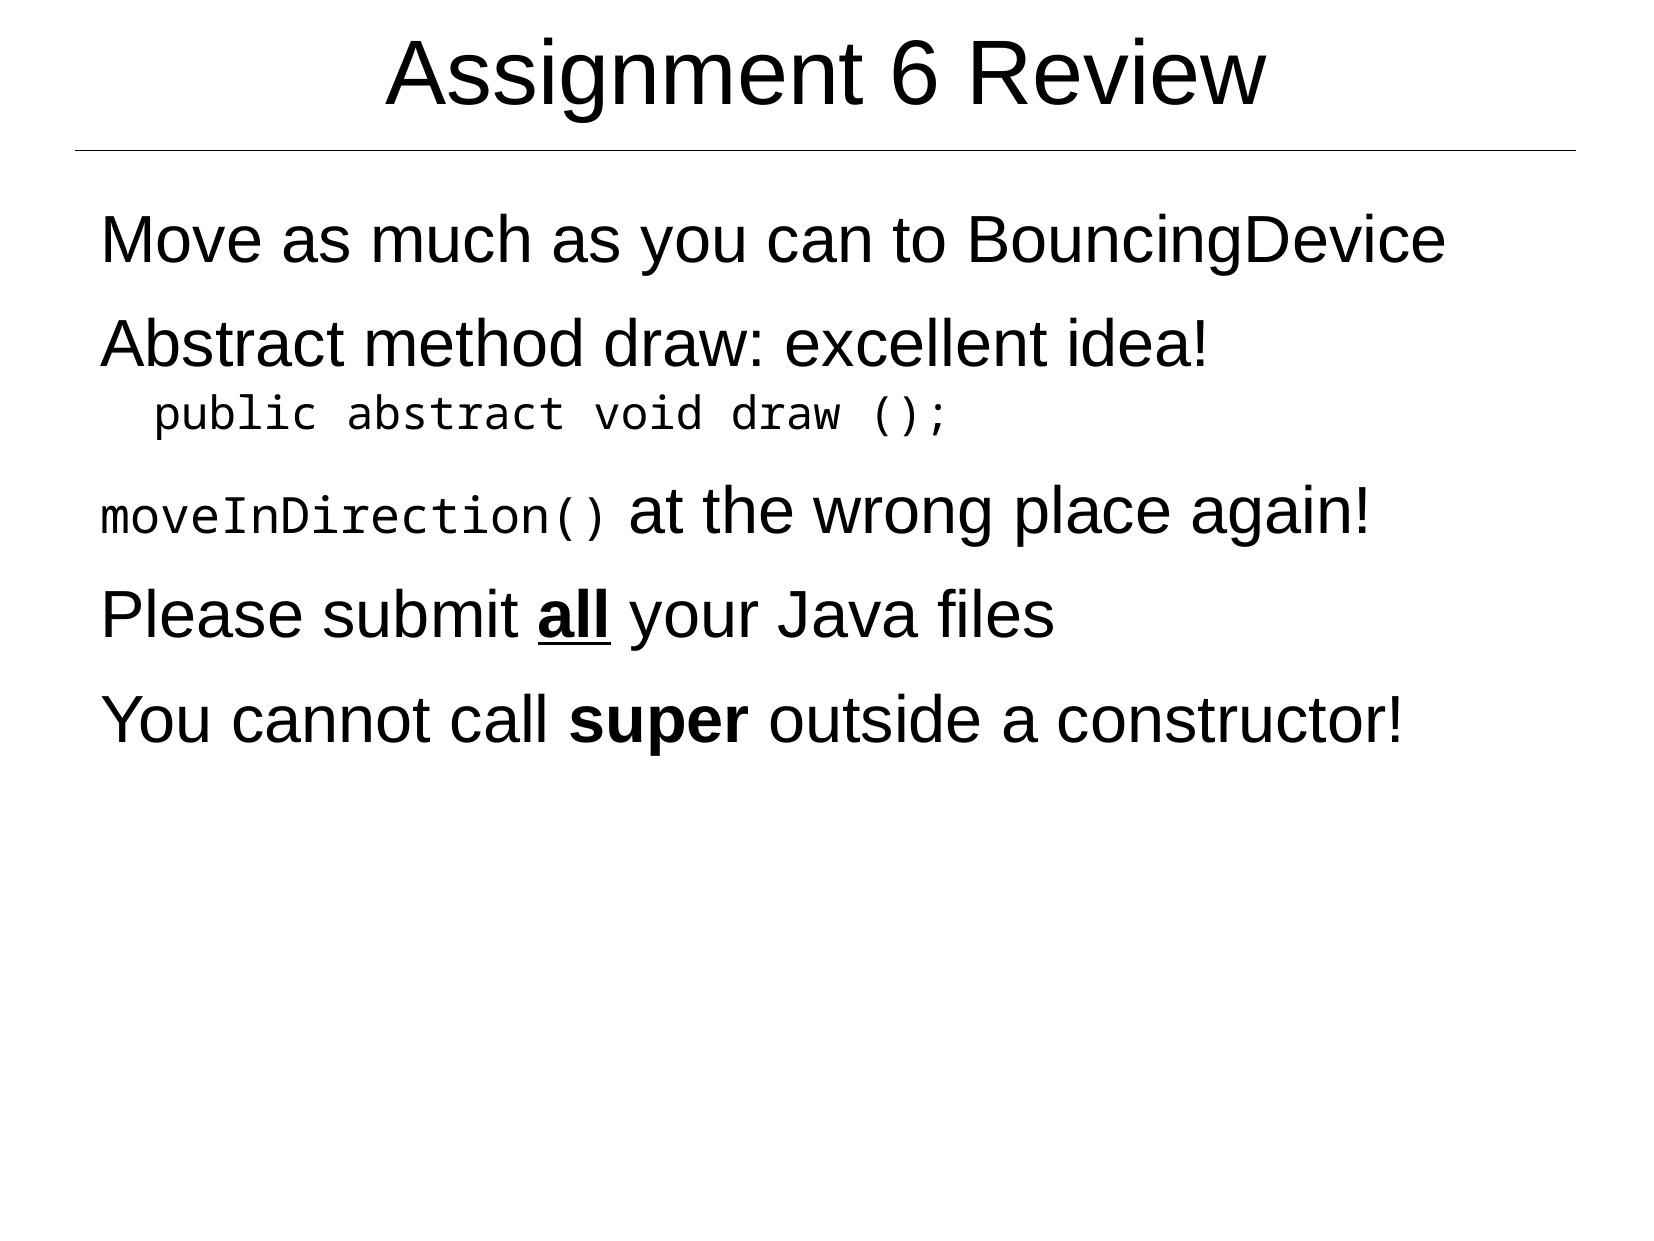

# Assignment 6 Review
Move as much as you can to BouncingDevice
Abstract method draw: excellent idea!
public abstract void draw ();
moveInDirection() at the wrong place again!
Please submit all your Java files
You cannot call super outside a constructor!